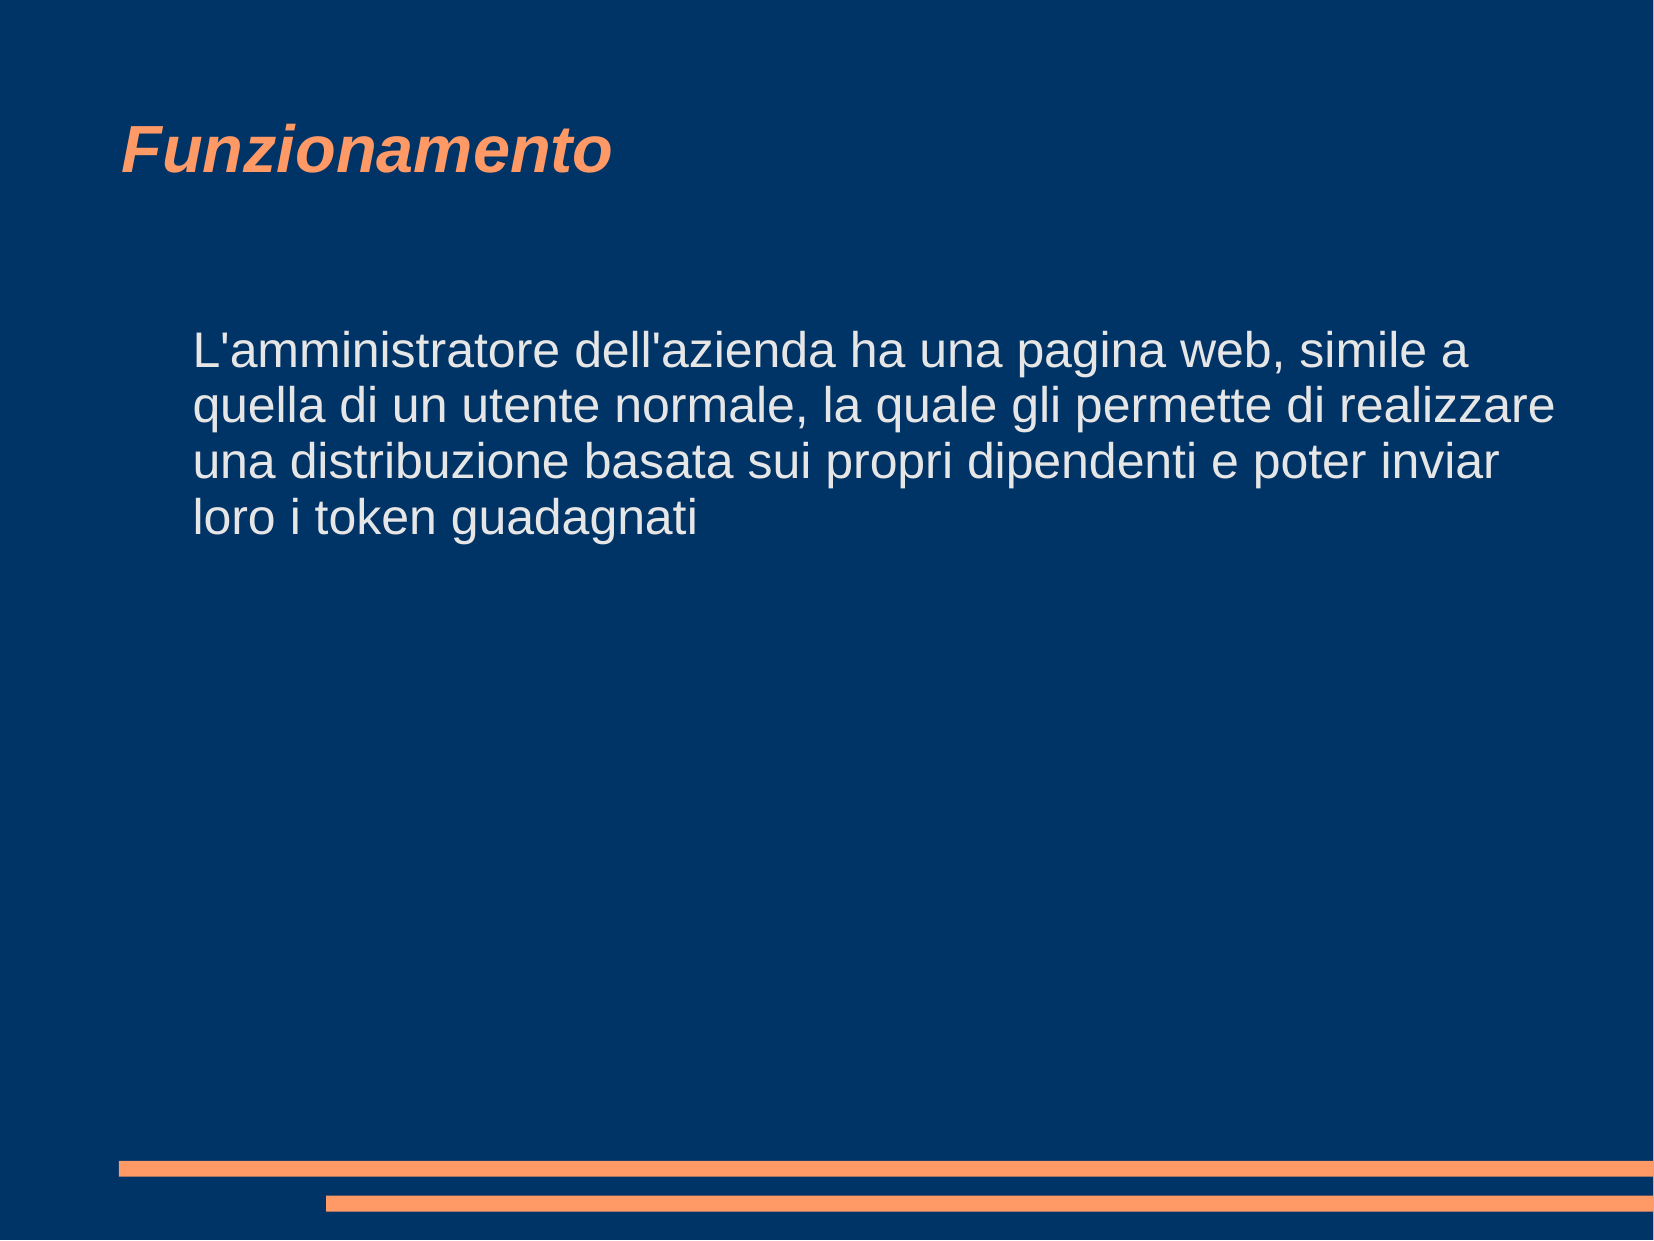

# Funzionamento
L'amministratore dell'azienda ha una pagina web, simile a quella di un utente normale, la quale gli permette di realizzare una distribuzione basata sui propri dipendenti e poter inviar loro i token guadagnati